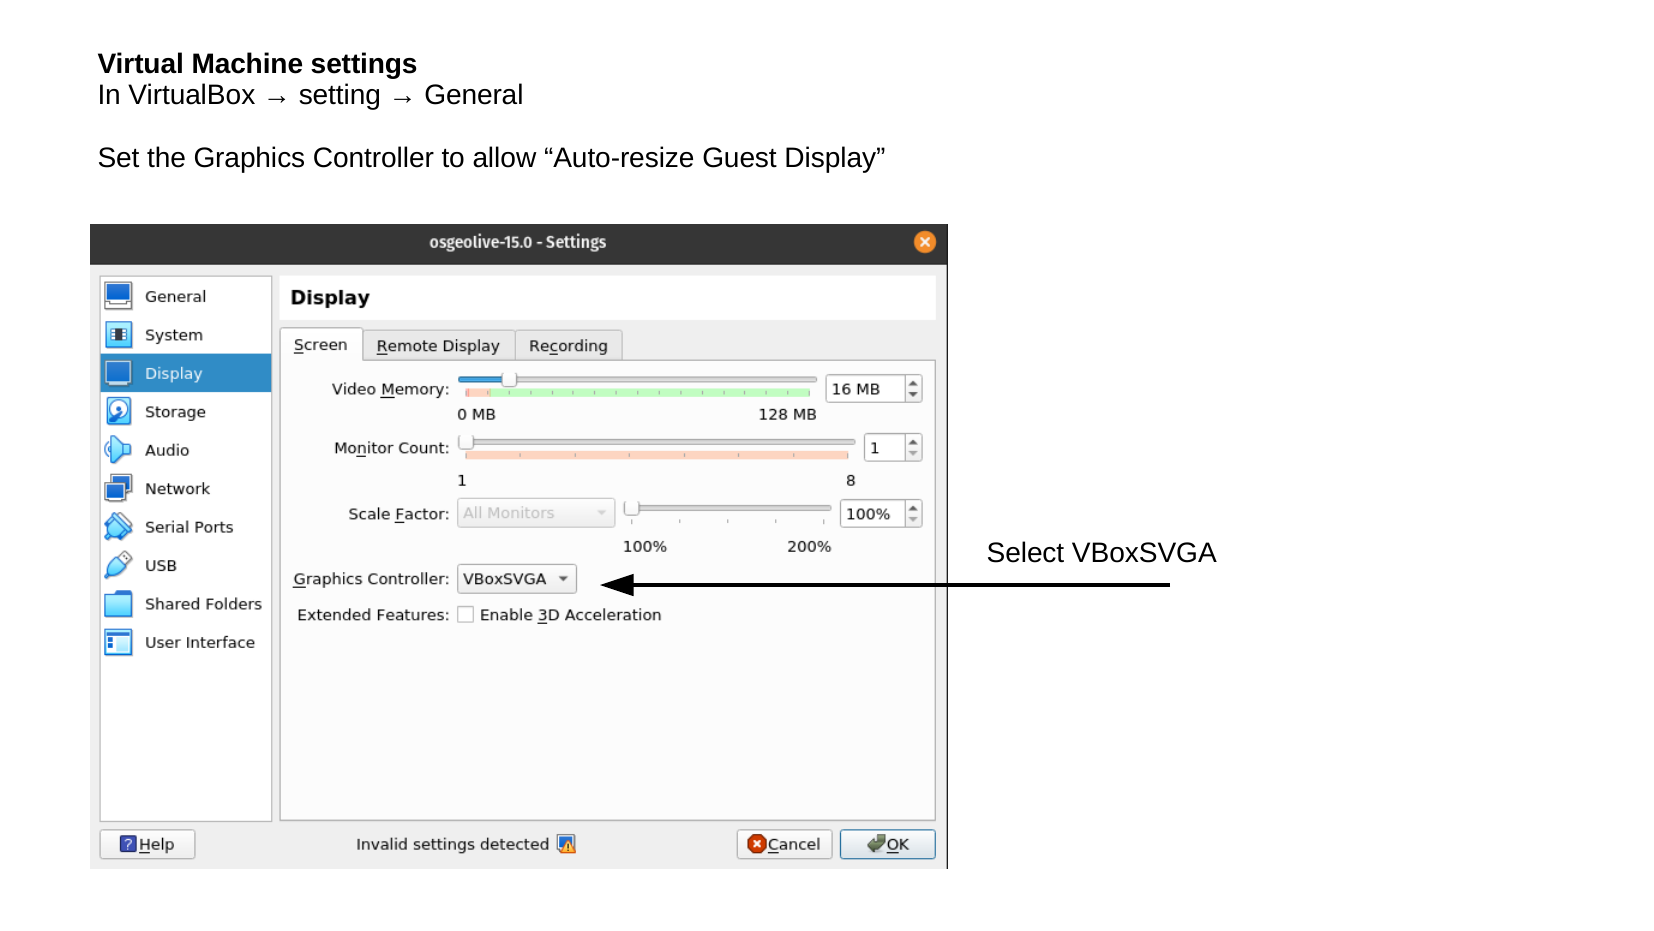

Virtual Machine settings
In VirtualBox → setting → General
Set the Graphics Controller to allow “Auto-resize Guest Display”
Select VBoxSVGA